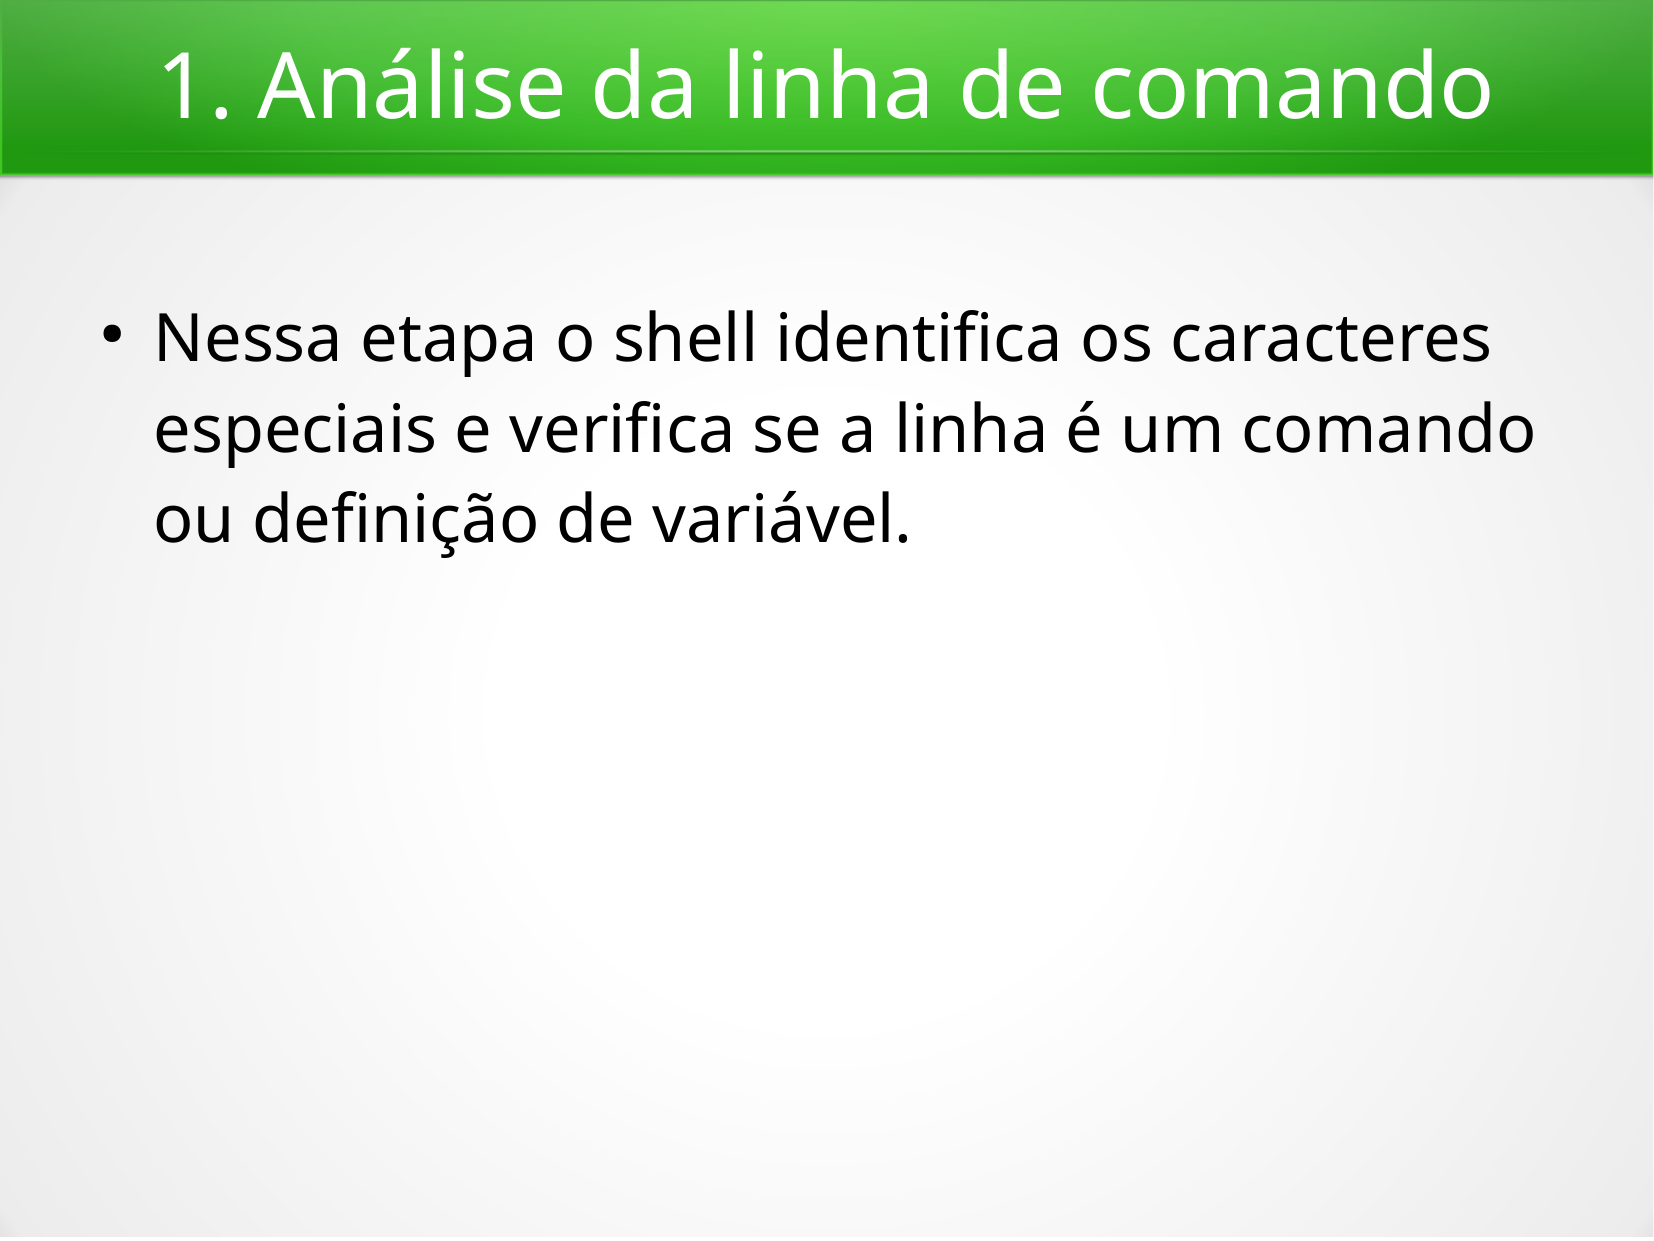

# 1. Análise da linha de comando
Nessa etapa o shell identifica os caracteres especiais e verifica se a linha é um comando ou definição de variável.